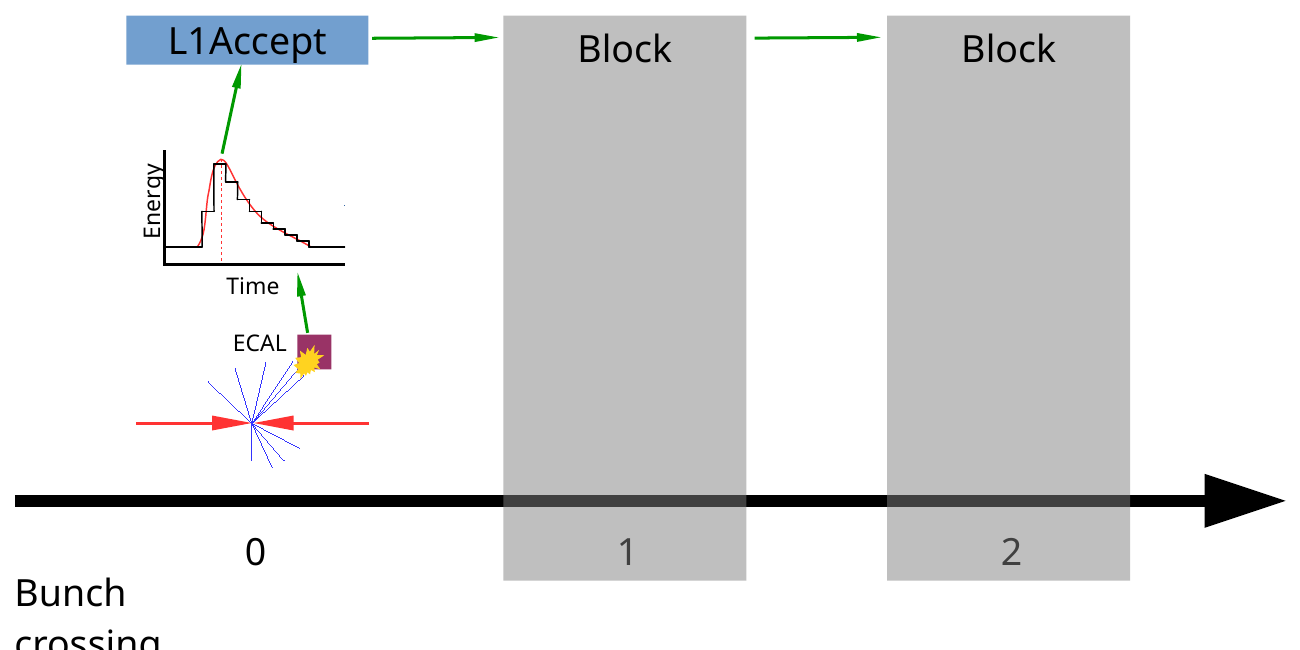

L1Accept
Energy
Time
ECAL
Block
Block
0
1
2
Bunch
crossing